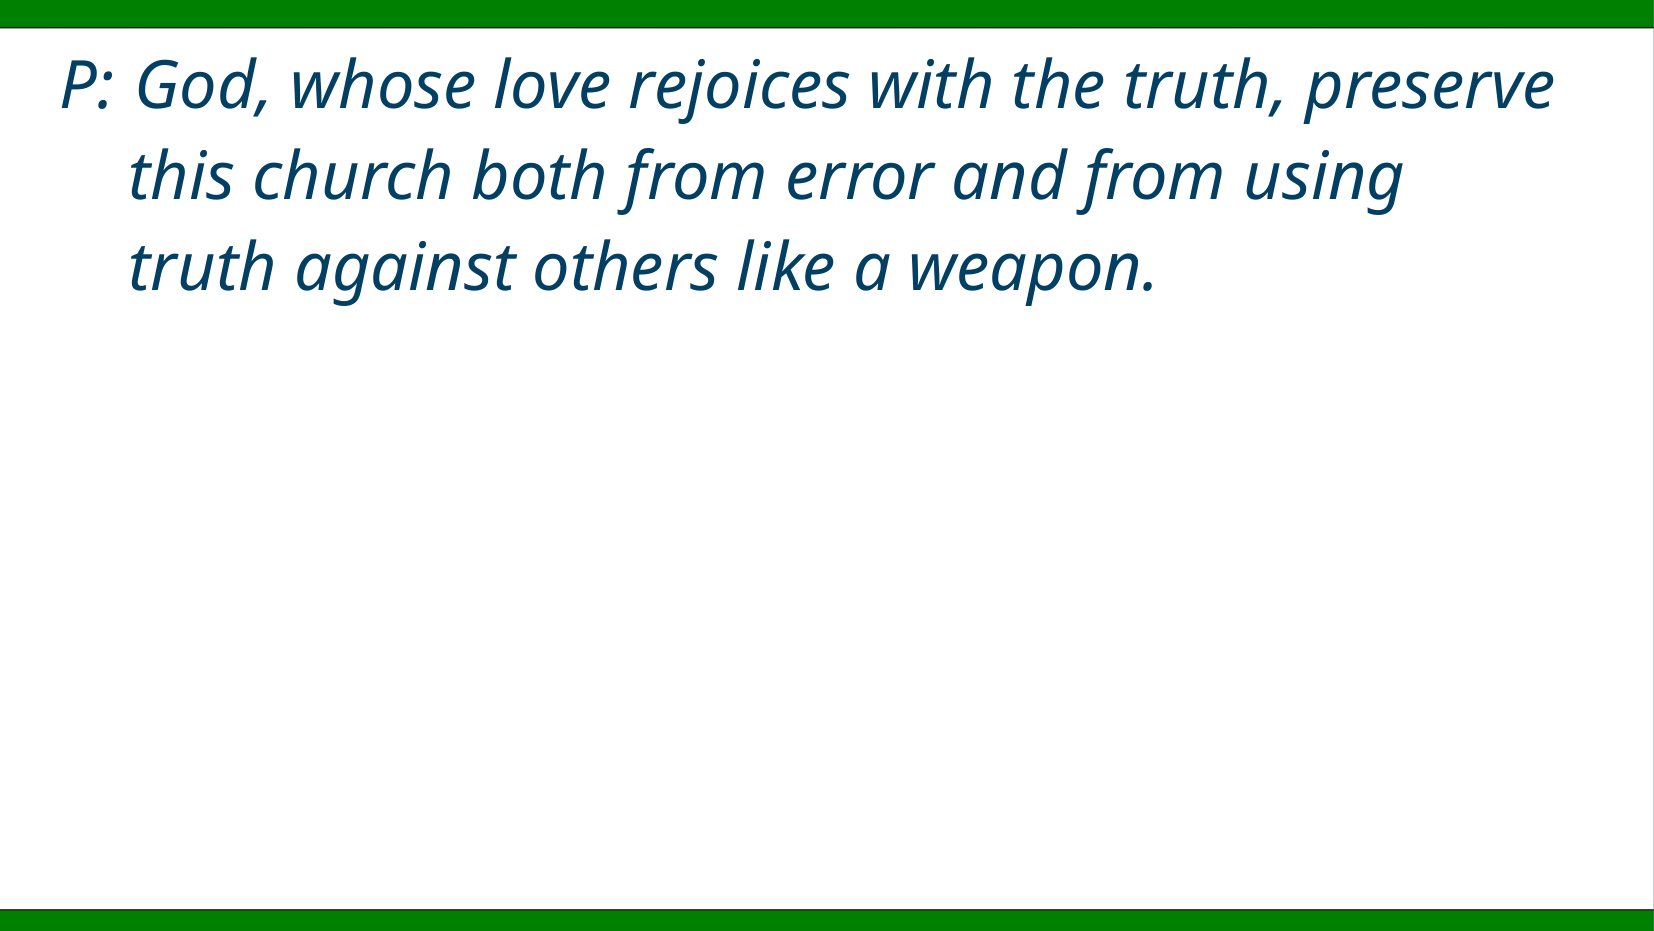

P:	God, whose love rejoices with the truth, preserve
 this church both from error and from using
 truth against others like a weapon.